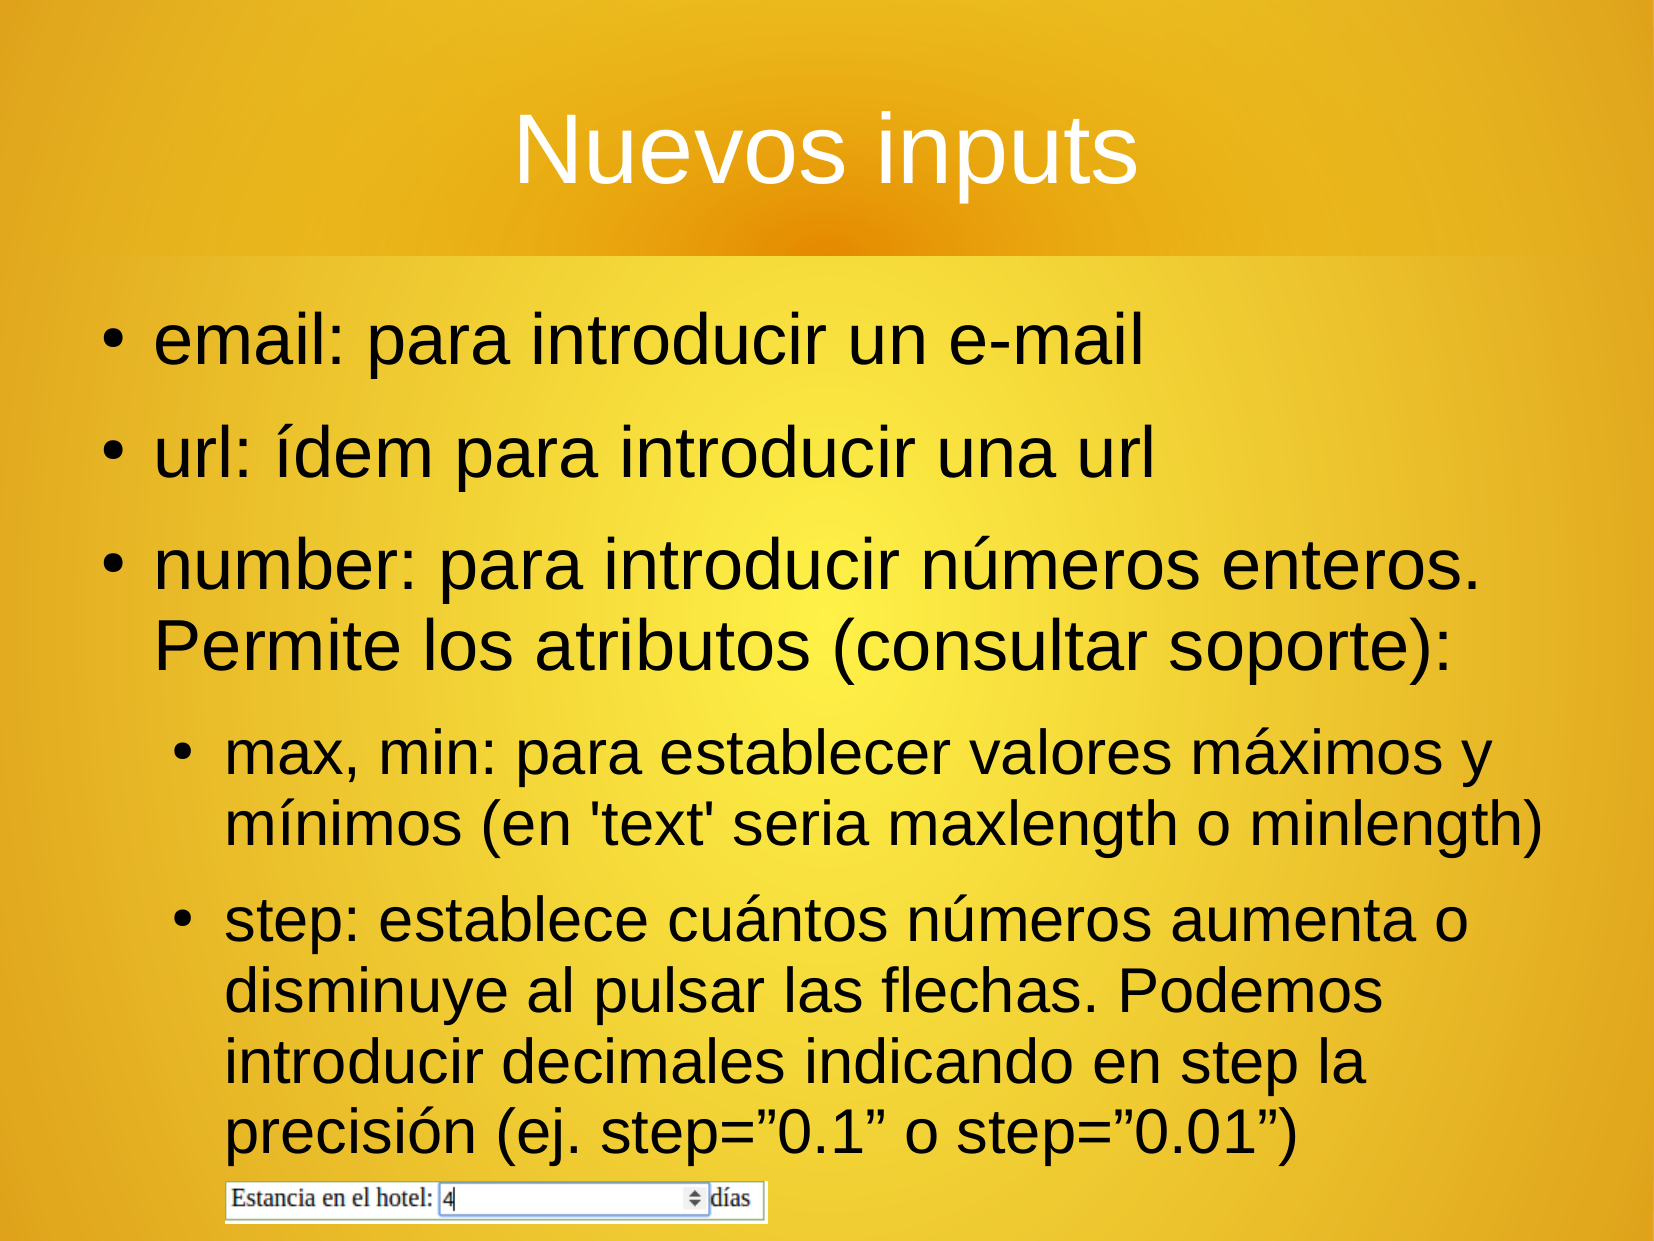

# Nuevos inputs
email: para introducir un e-mail
url: ídem para introducir una url
number: para introducir números enteros. Permite los atributos (consultar soporte):
max, min: para establecer valores máximos y mínimos (en 'text' seria maxlength o minlength)
step: establece cuántos números aumenta o disminuye al pulsar las flechas. Podemos introducir decimales indicando en step la precisión (ej. step=”0.1” o step=”0.01”)